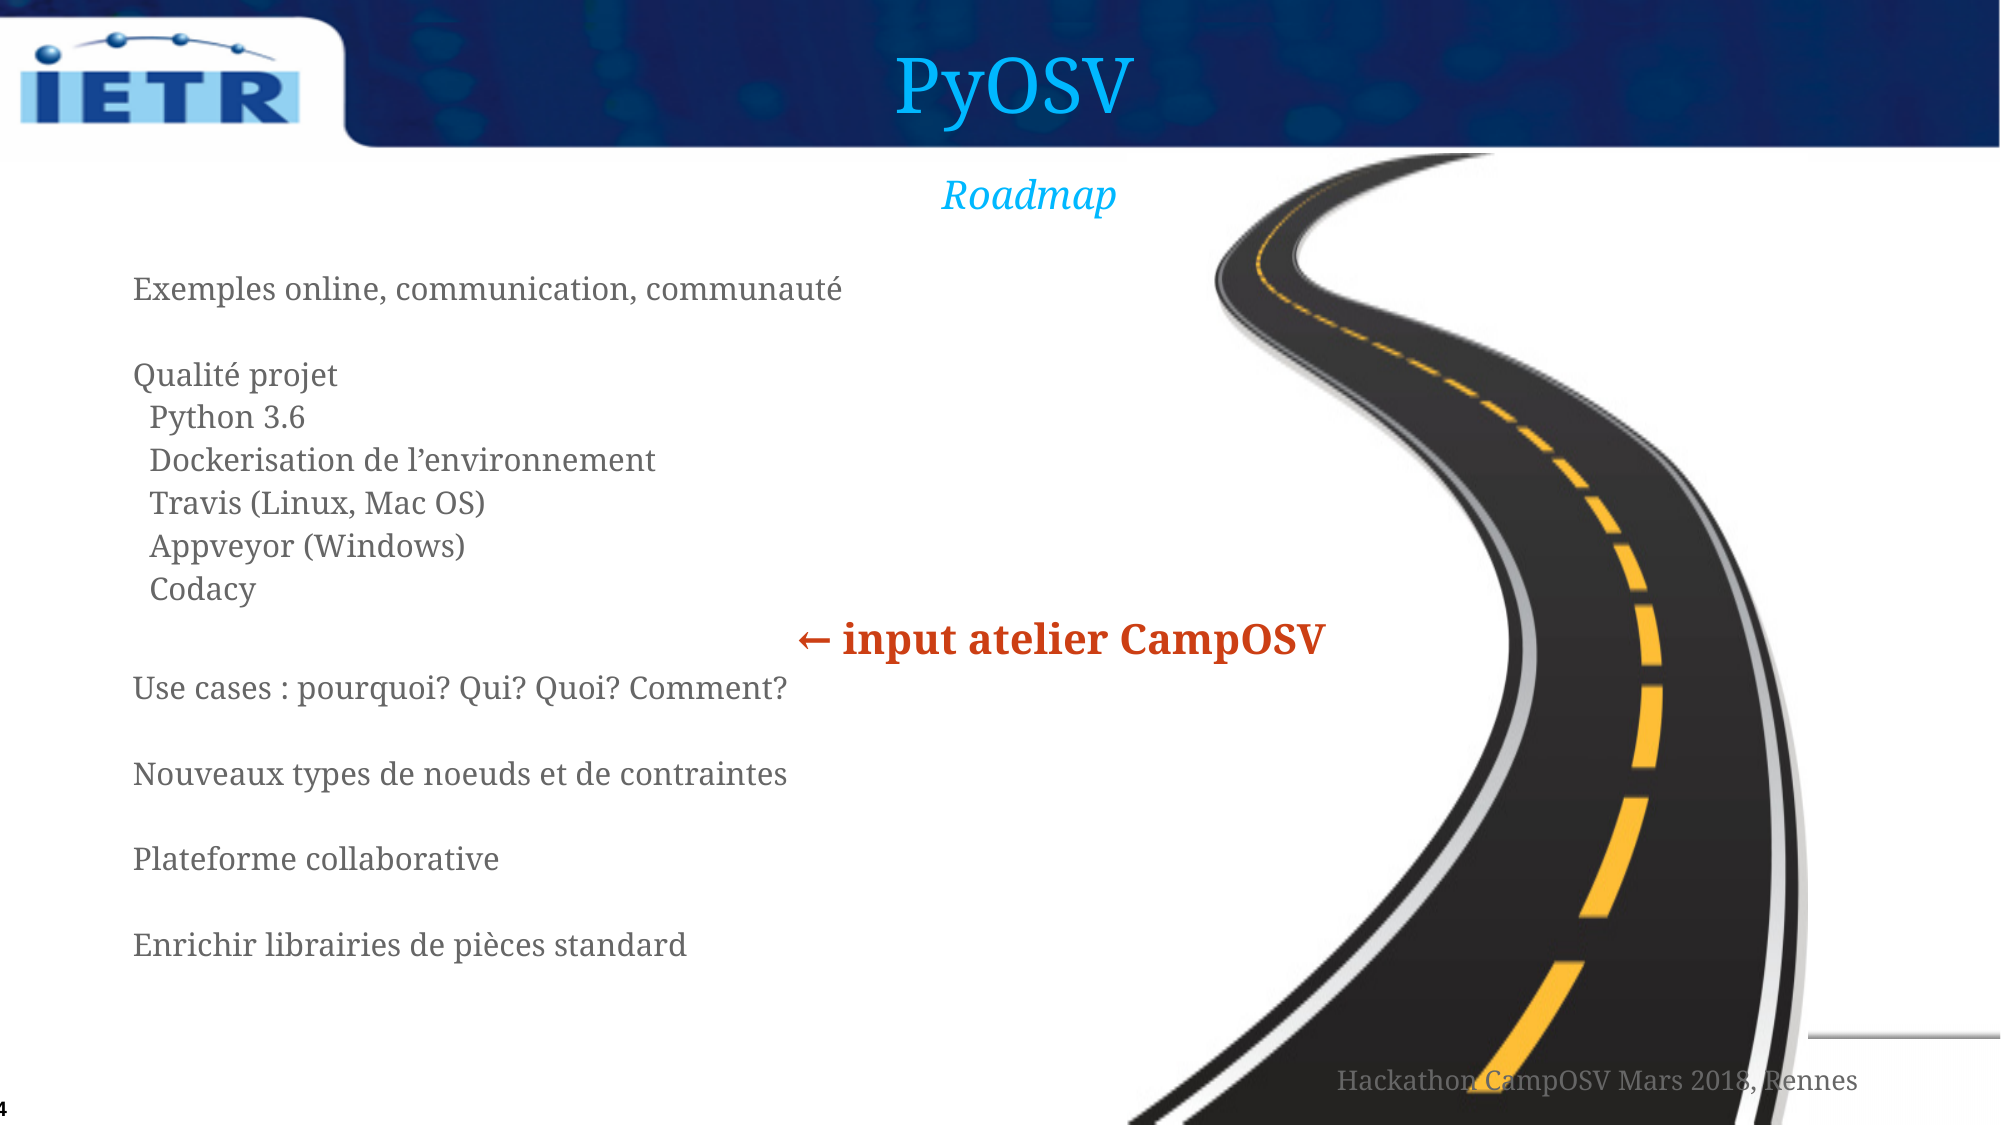

PyOSV
Roadmap
Exemples online, communication, communauté
Qualité projet
 Python 3.6
 Dockerisation de l’environnement
 Travis (Linux, Mac OS)
 Appveyor (Windows)
 Codacy
									← input atelier CampOSV
Use cases : pourquoi? Qui? Quoi? Comment?
Nouveaux types de noeuds et de contraintes
Plateforme collaborative
Enrichir librairies de pièces standard
Hackathon CampOSV Mars 2018, Rennes